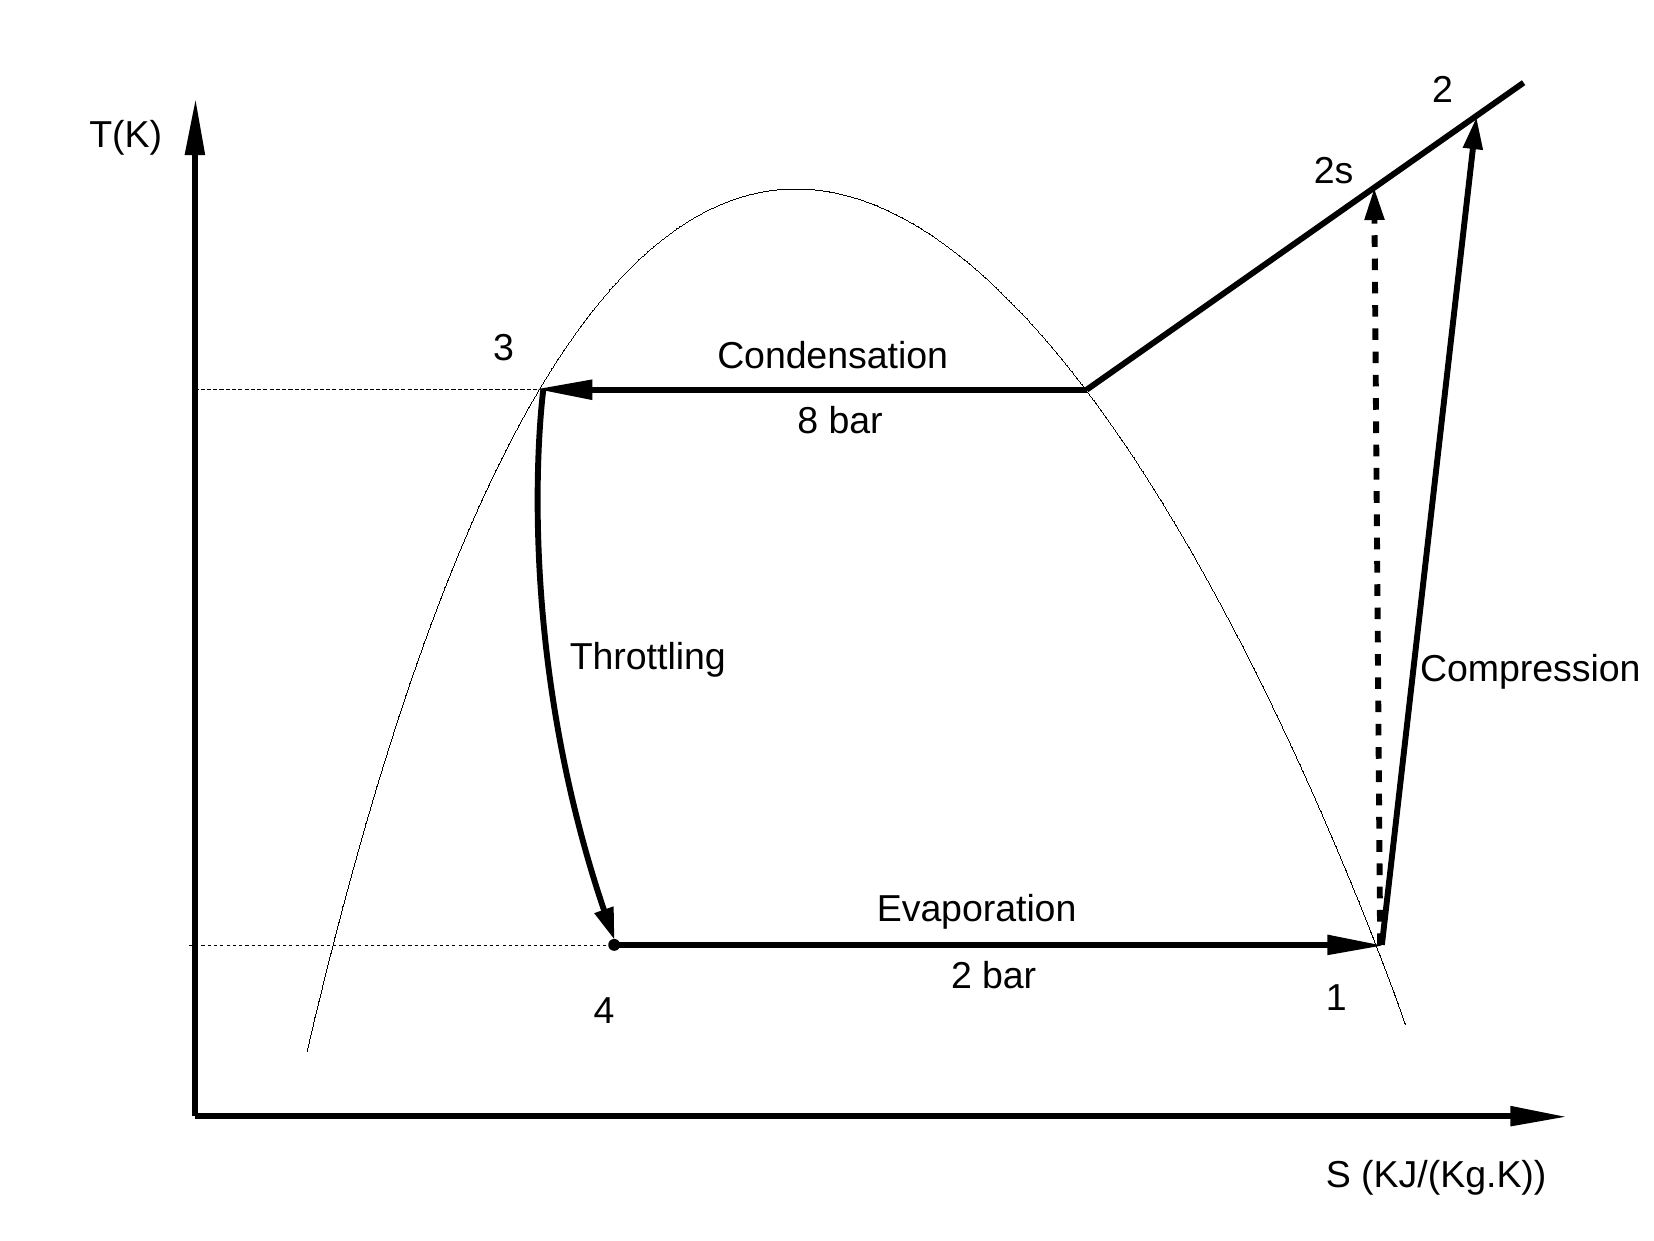

2
T(K)
2s
3
Condensation
8 bar
Throttling
Compression
Evaporation
2 bar
1
4
S (KJ/(Kg.K))